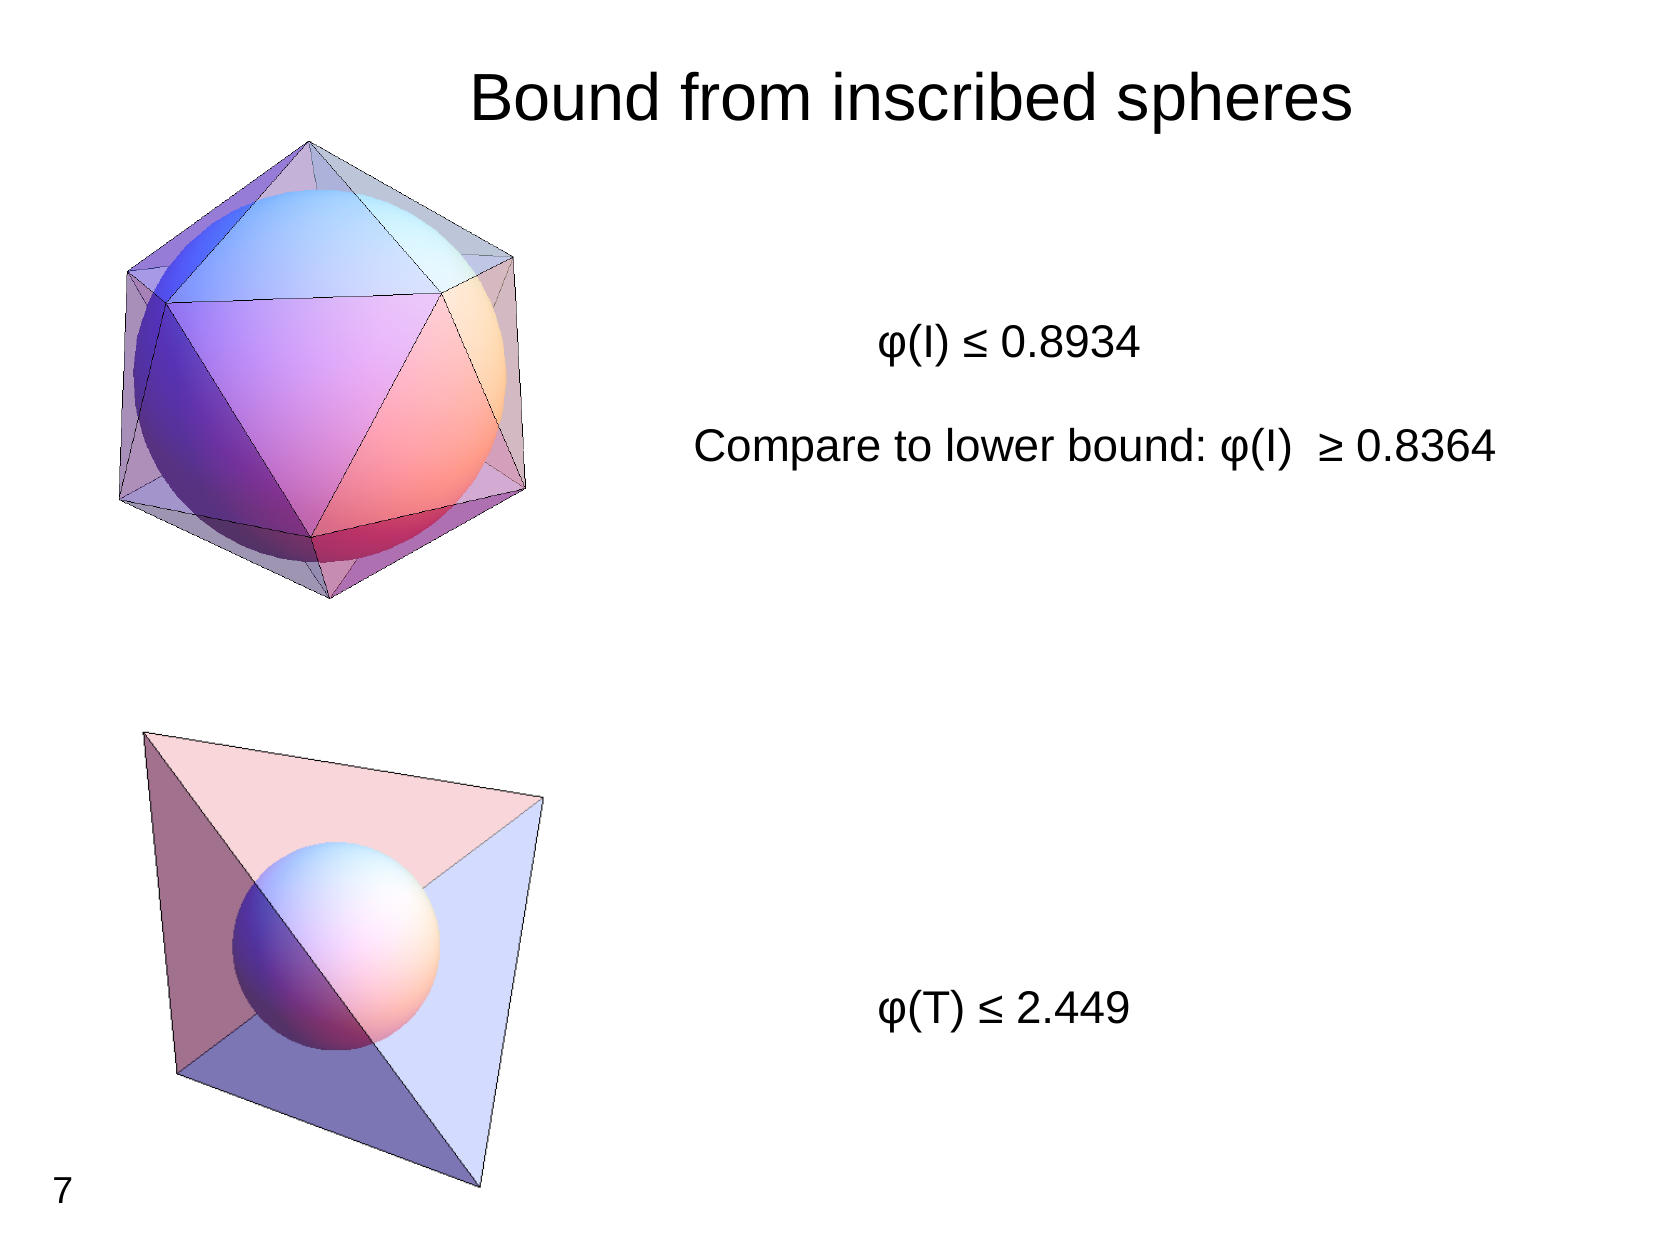

Bound from inscribed spheres
φ(I) ≤ 0.8934
Compare to lower bound: φ(I) ≥ 0.8364
φ(T) ≤ 2.449
7